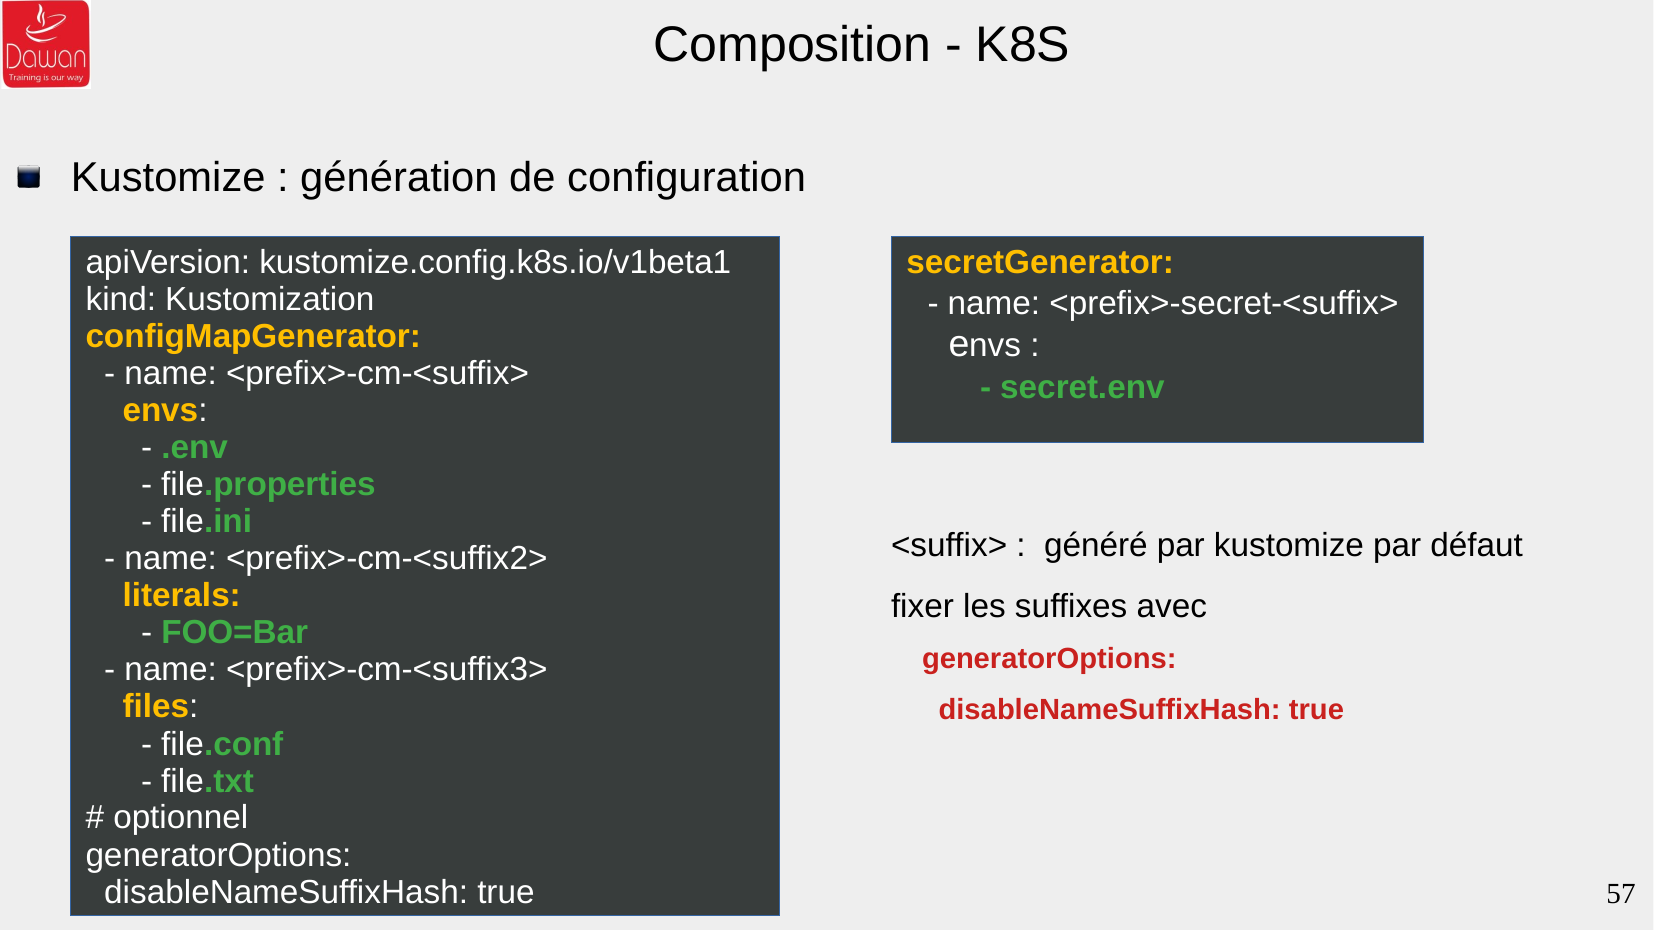

# Composition - K8S
Kustomize : génération de configuration
 <suffix> : généré par kustomize par défaut
 fixer les suffixes avec
 generatorOptions:
 disableNameSuffixHash: true
apiVersion: kustomize.config.k8s.io/v1beta1
kind: Kustomization
configMapGenerator:
 - name: <prefix>-cm-<suffix>
 envs:
 - .env
 - file.properties
 - file.ini
 - name: <prefix>-cm-<suffix2>
 literals:
 - FOO=Bar
 - name: <prefix>-cm-<suffix3>
 files:
 - file.conf
 - file.txt
# optionnel
generatorOptions:
 disableNameSuffixHash: true
secretGenerator:
 - name: <prefix>-secret-<suffix>
 envs :
 - secret.env
57